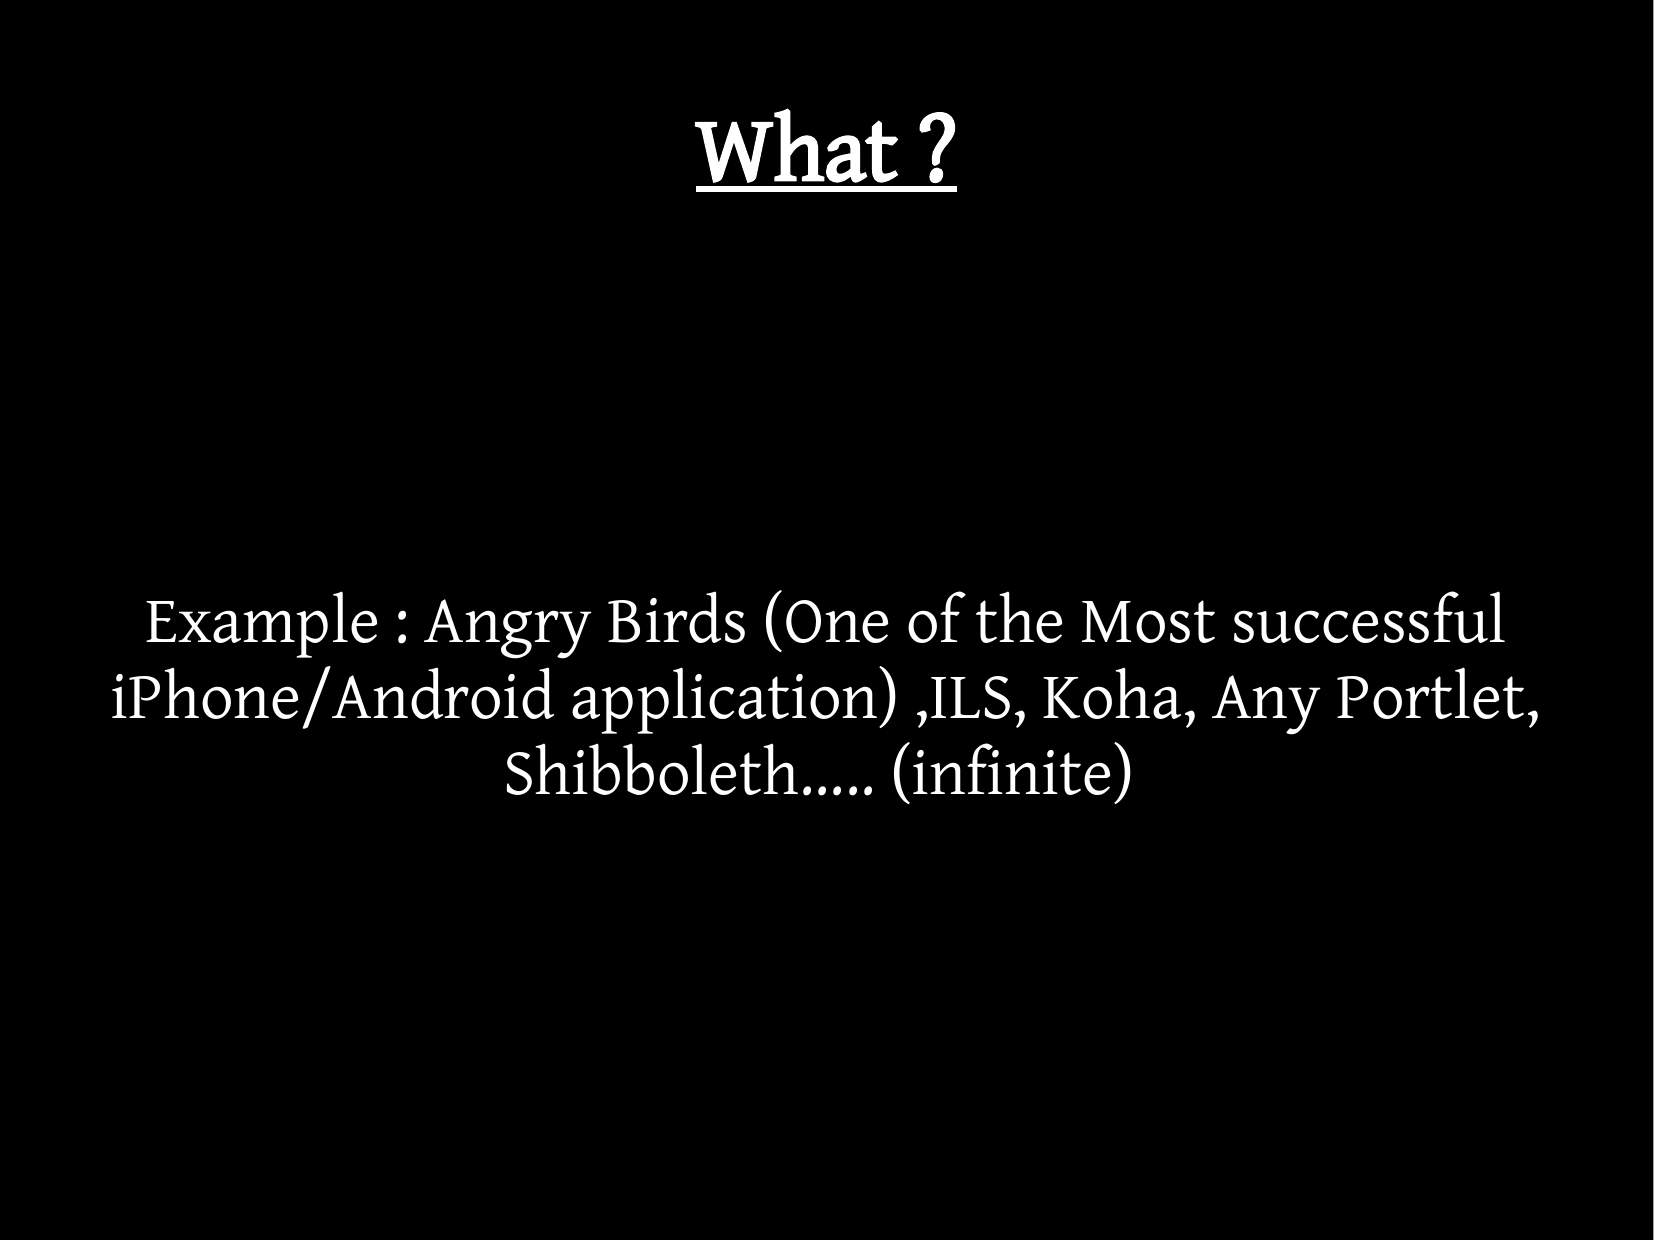

# What ?
Example : Angry Birds (One of the Most successful iPhone/Android application) ,ILS, Koha, Any Portlet, Shibboleth..... (infinite)